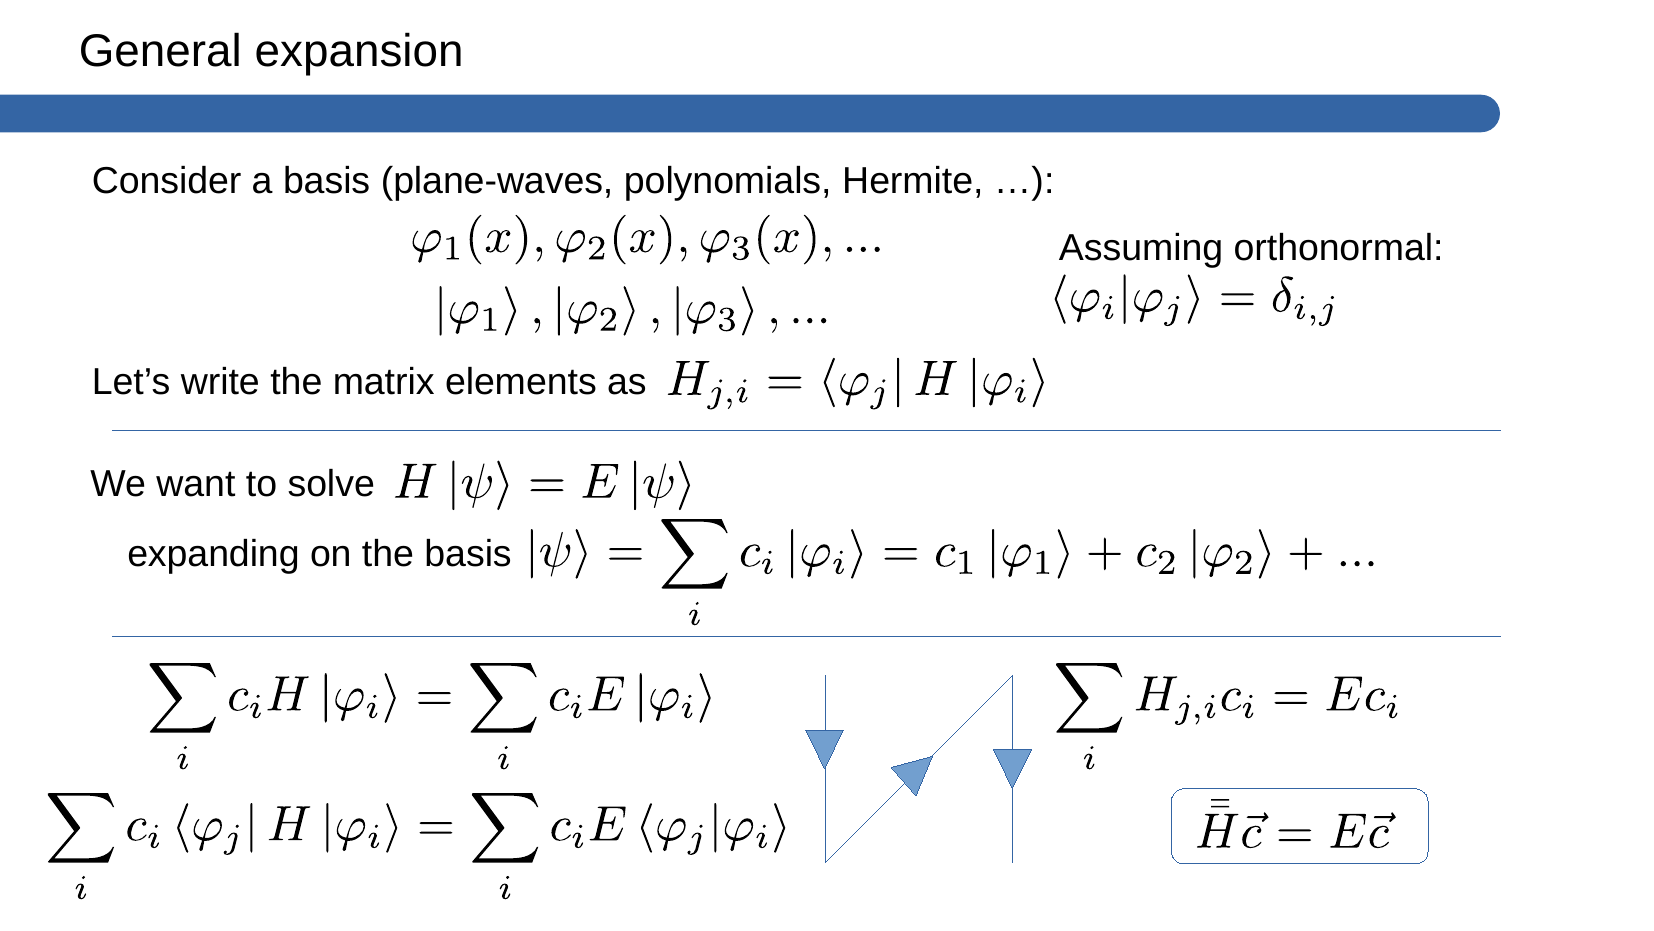

# General expansion
Consider a basis (plane-waves, polynomials, Hermite, …):
Assuming orthonormal:
Let’s write the matrix elements as
We want to solve
expanding on the basis